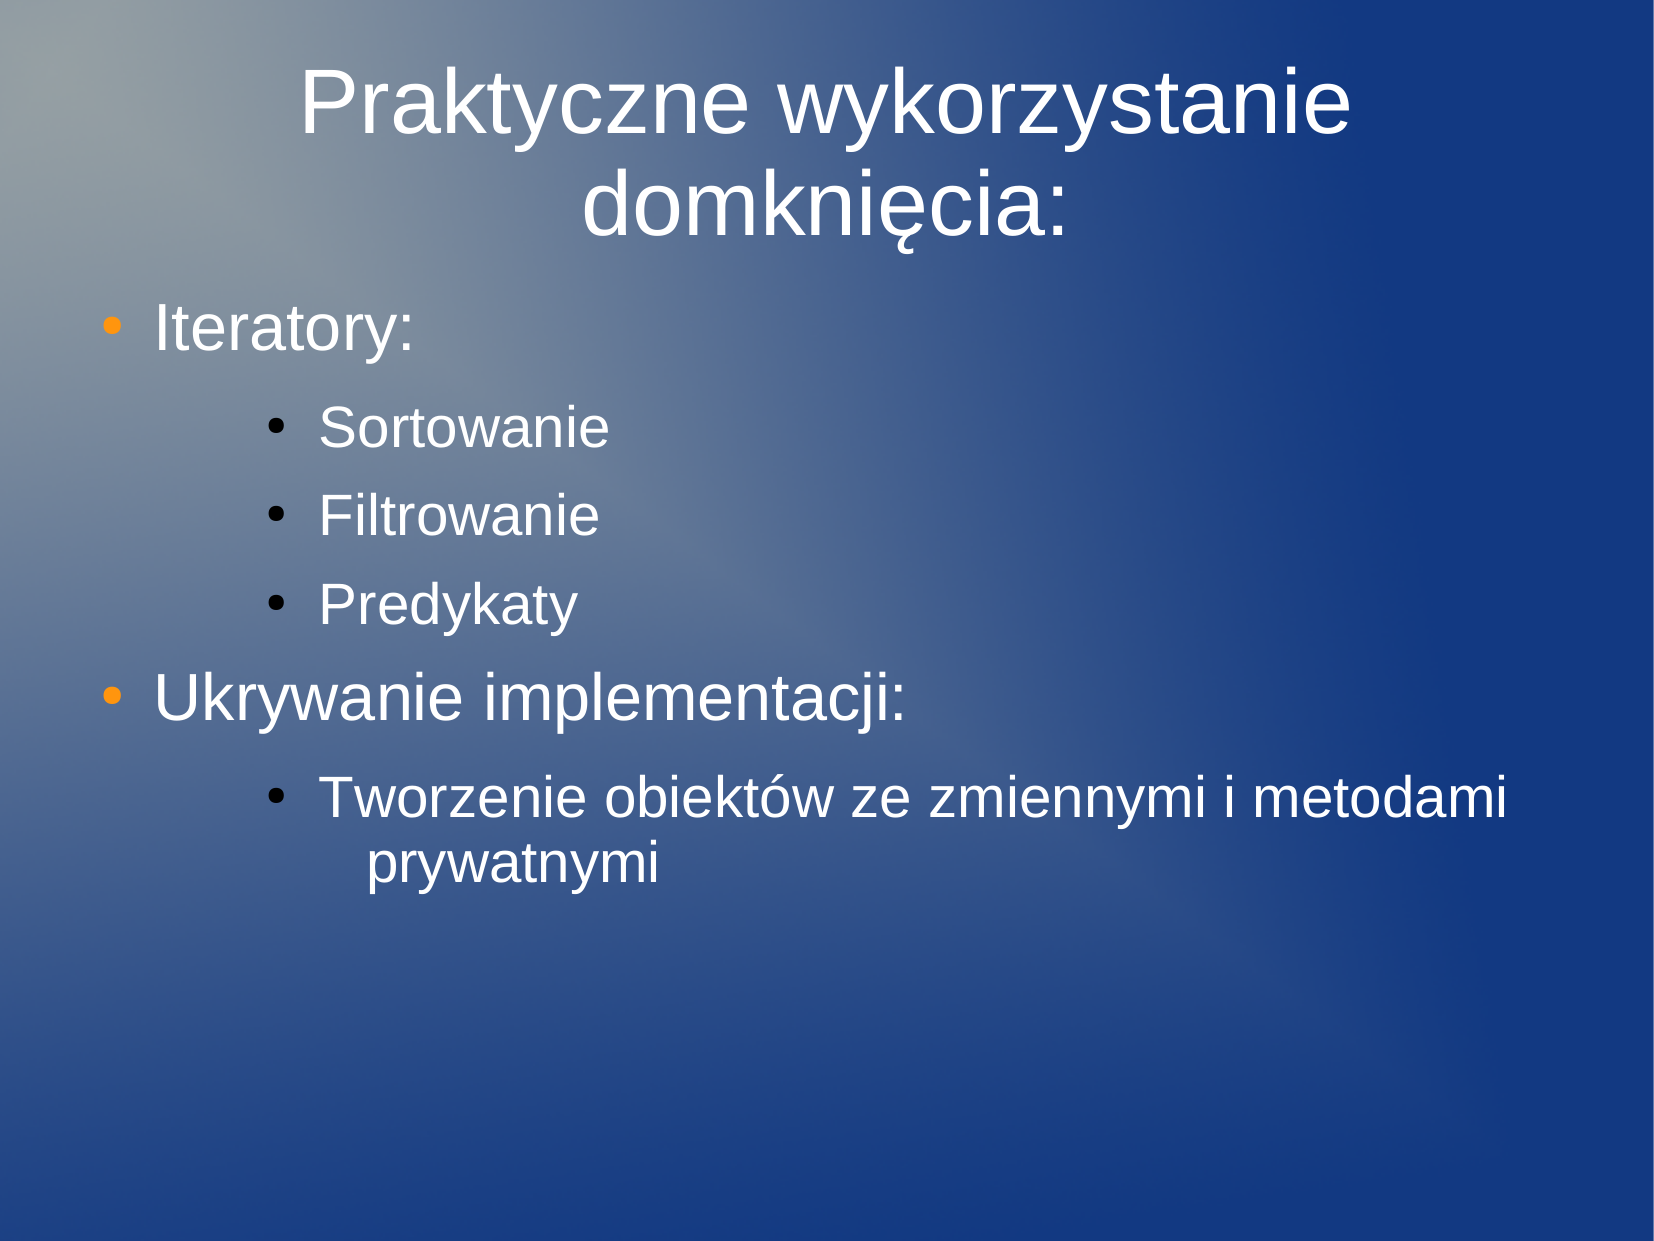

# Praktyczne wykorzystanie domknięcia:
Iteratory:
Sortowanie
Filtrowanie
Predykaty
Ukrywanie implementacji:
Tworzenie obiektów ze zmiennymi i metodami prywatnymi